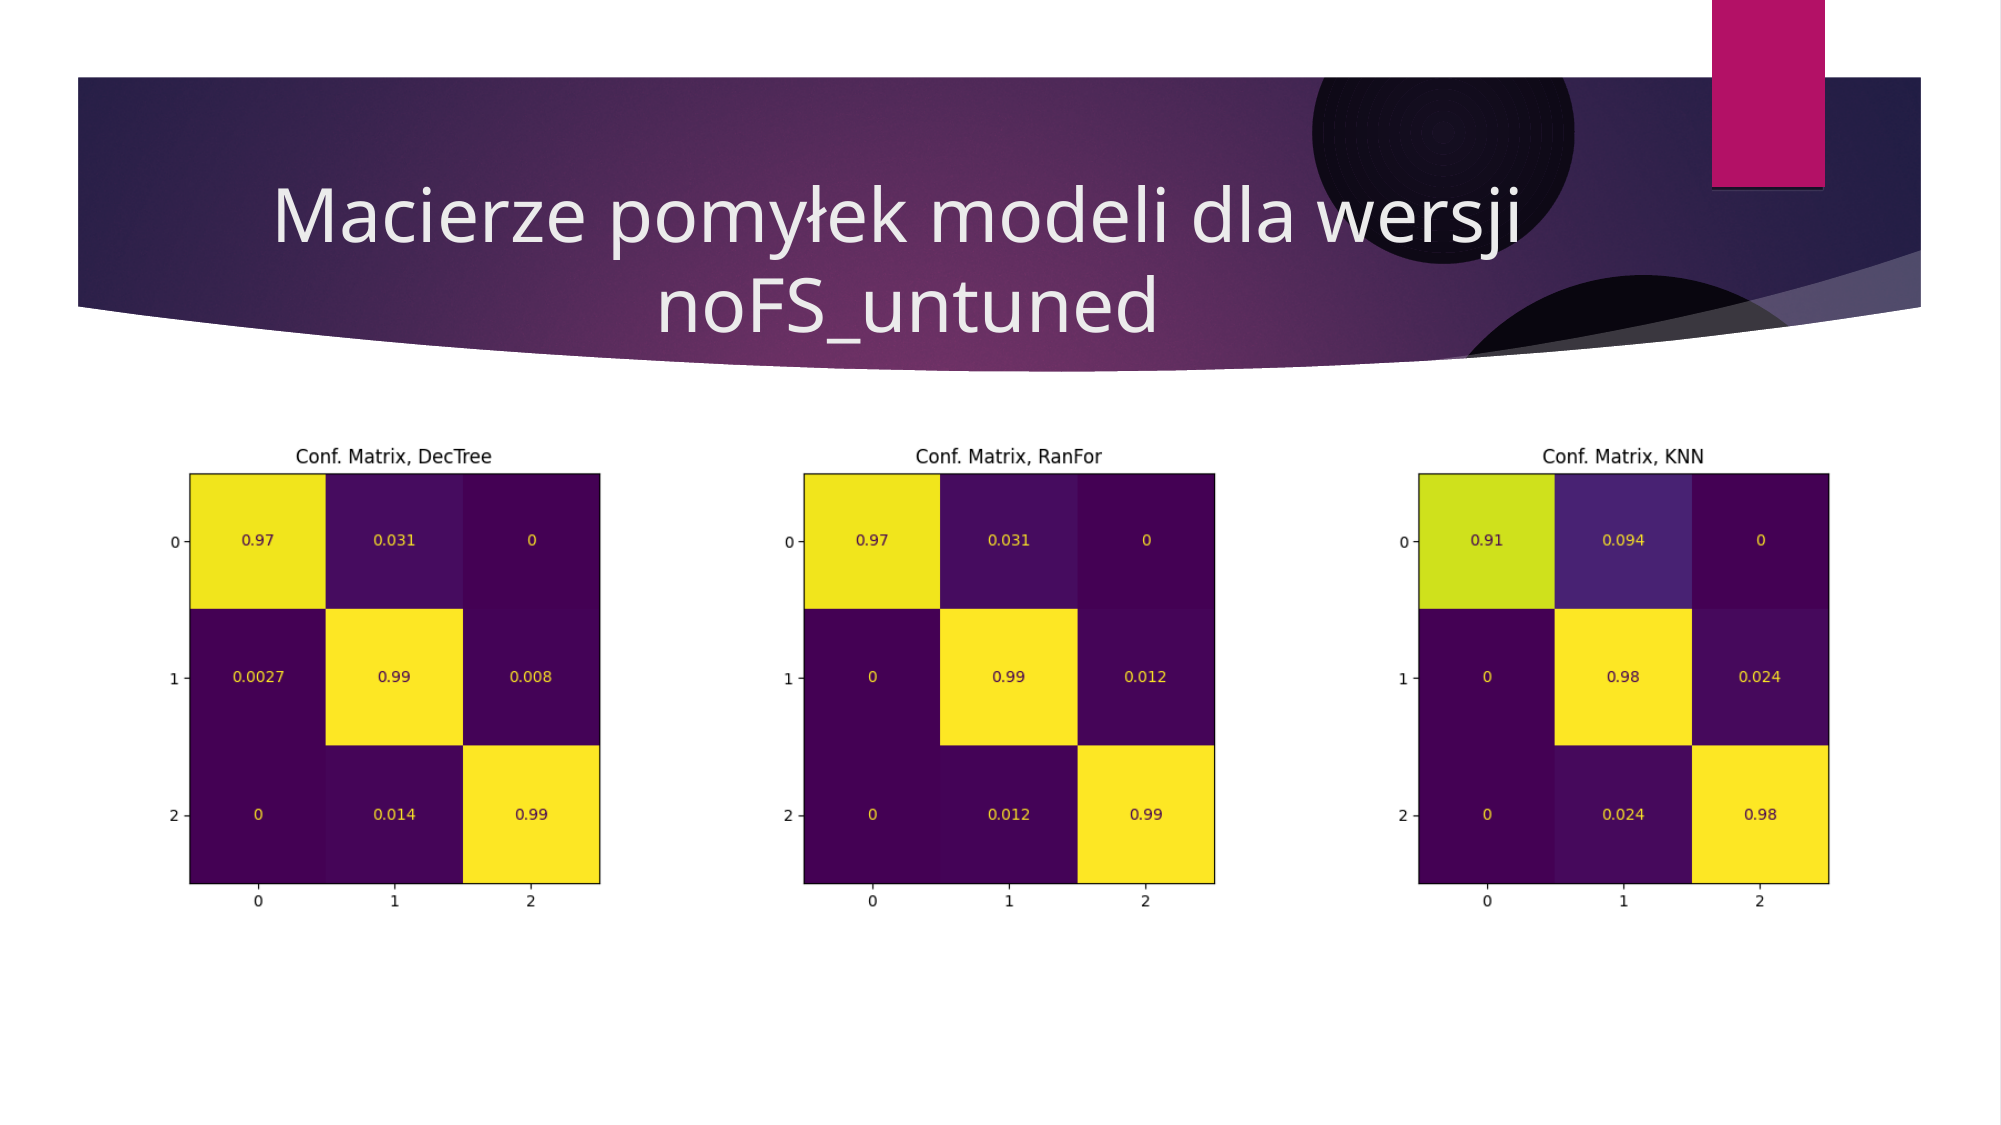

# Macierze pomyłek modeli dla wersji noFS_untuned